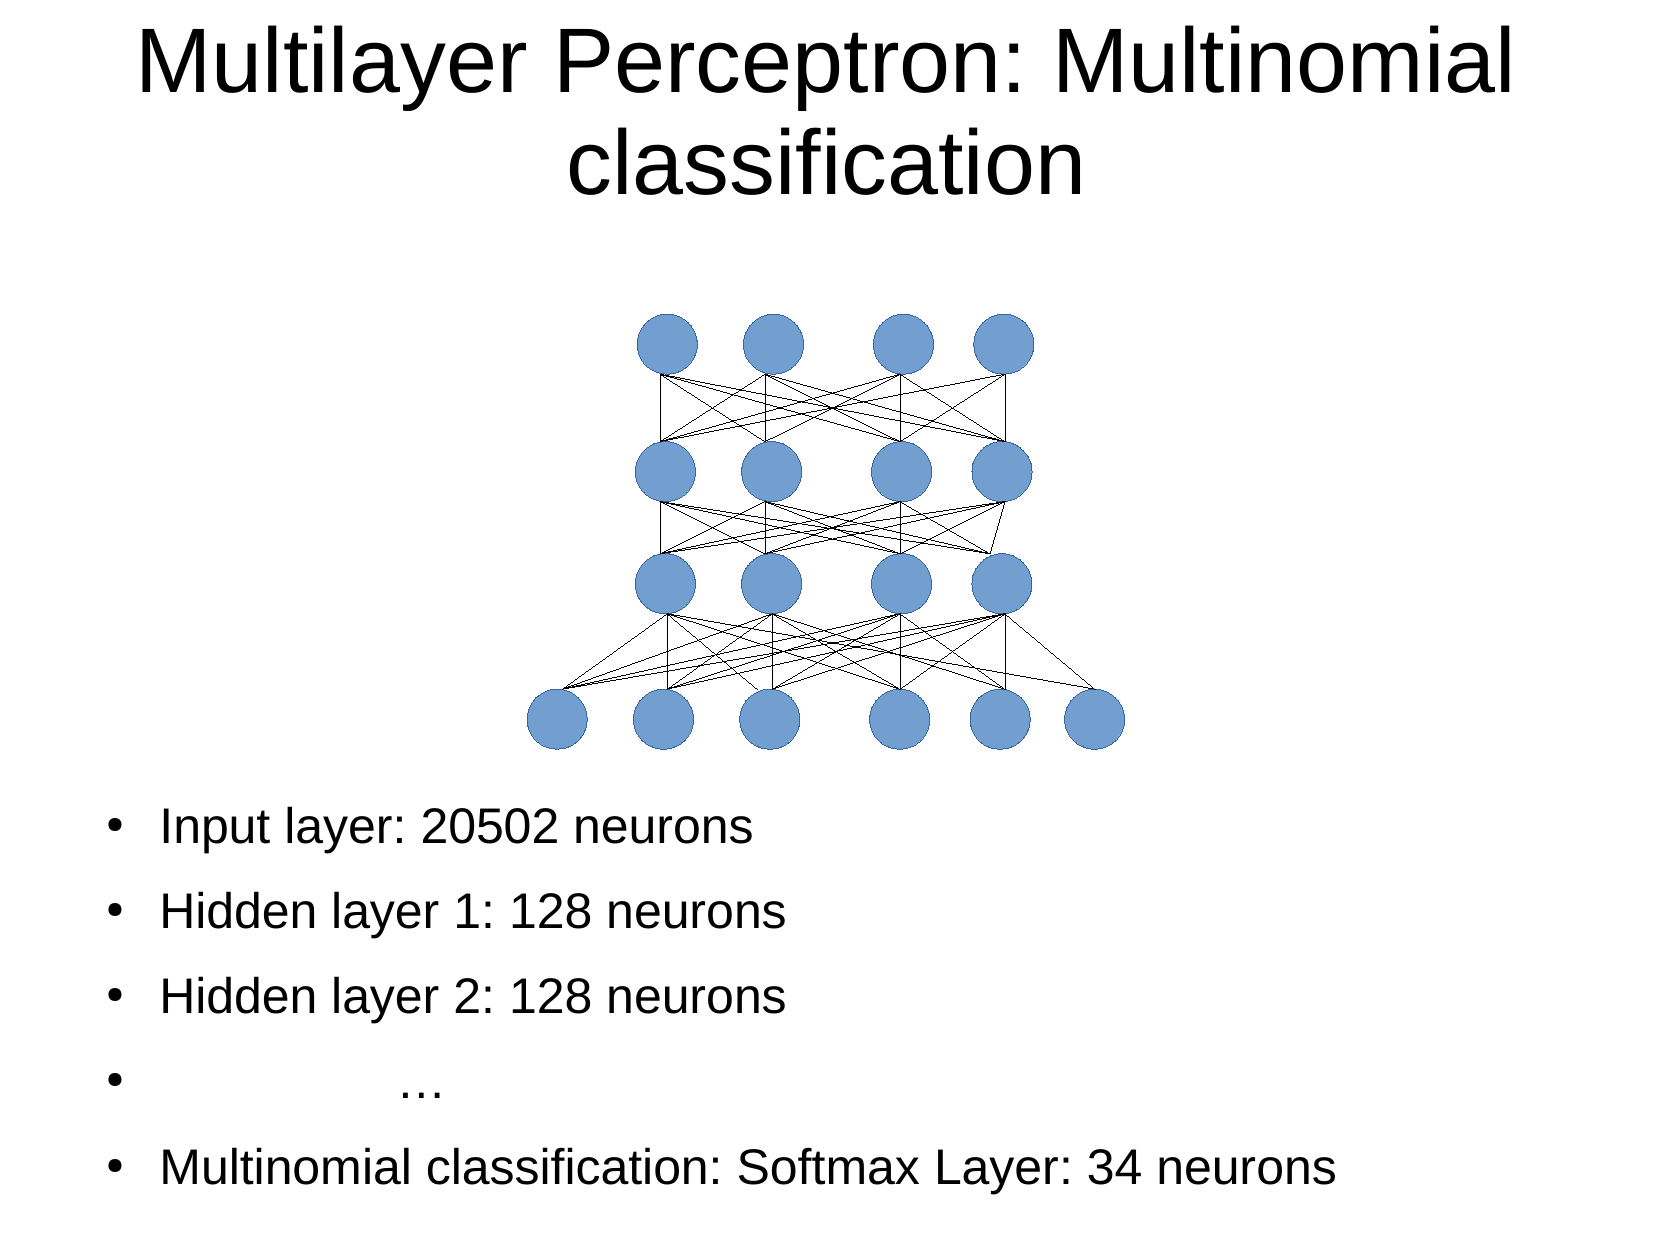

# Multilayer Perceptron: Multinomial classification
Input layer: 20502 neurons
Hidden layer 1: 128 neurons
Hidden layer 2: 128 neurons
 …
Multinomial classification: Softmax Layer: 34 neurons